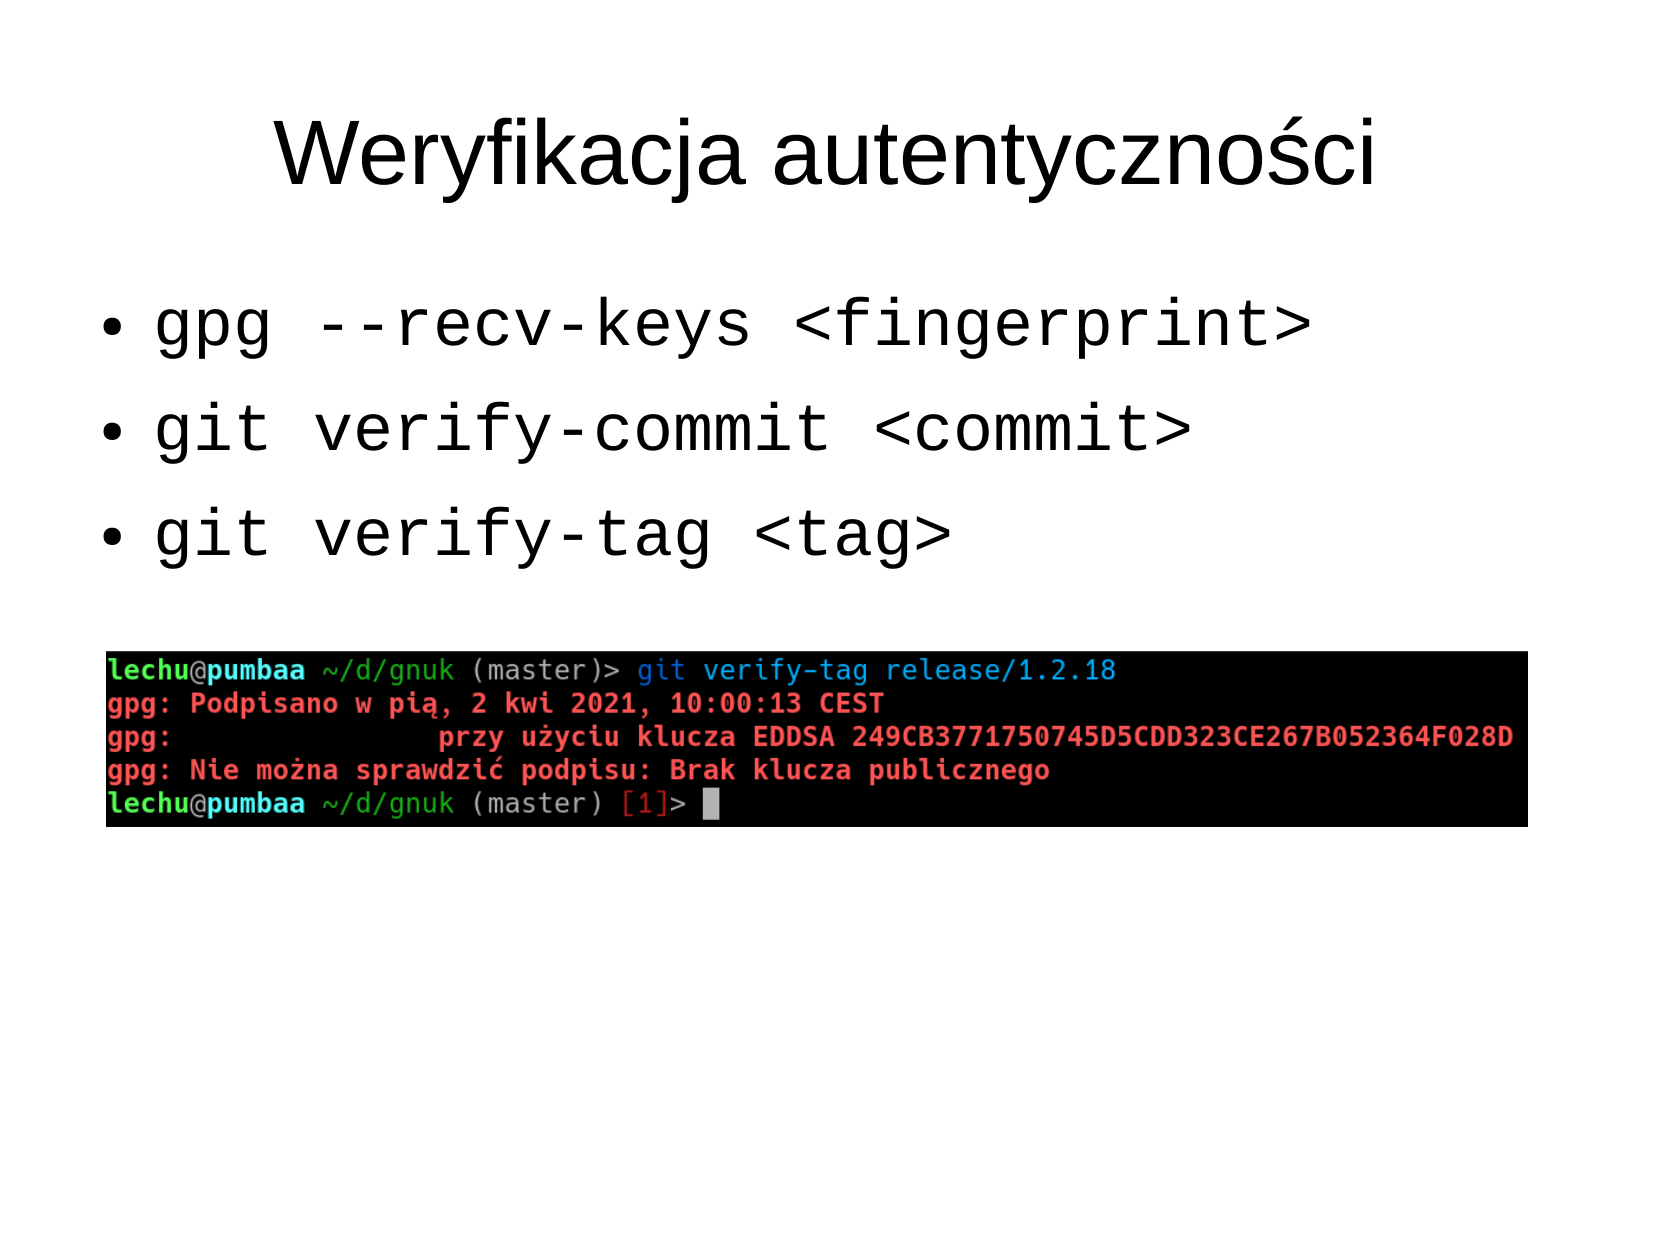

# Weryfikacja autentyczności
gpg --recv-keys <fingerprint>
git verify-commit <commit>
git verify-tag <tag>